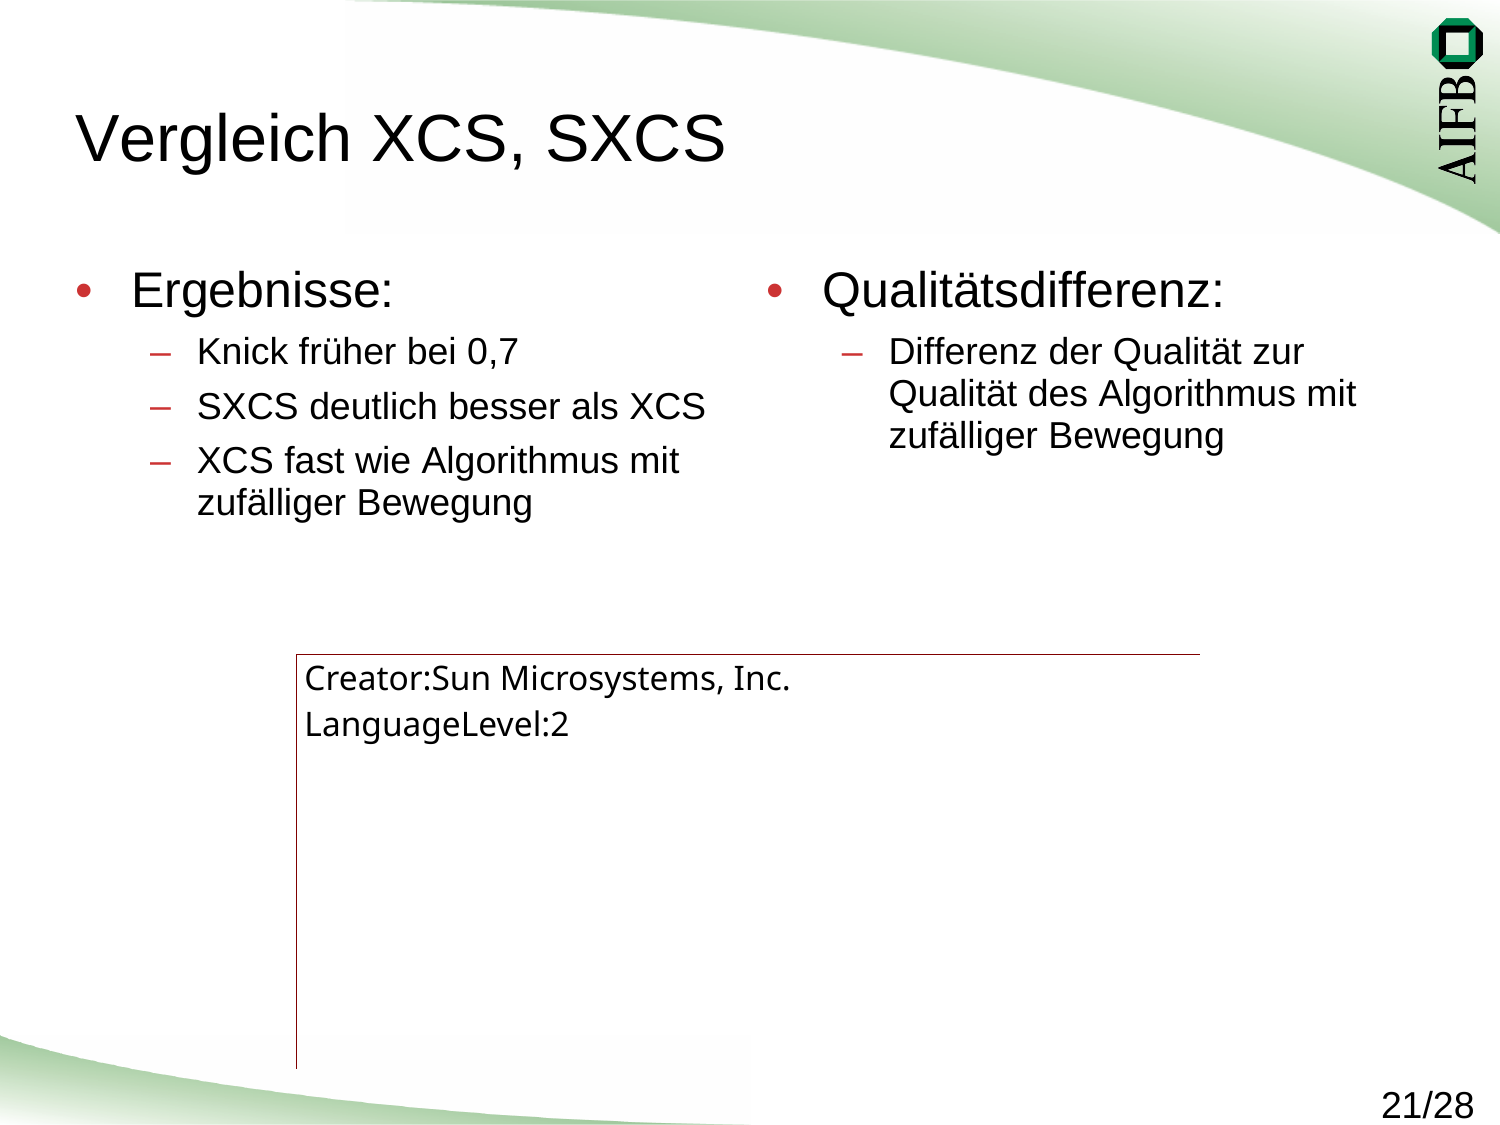

# Vergleich XCS, SXCS
Ergebnisse:
Knick früher bei 0,7
SXCS deutlich besser als XCS
XCS fast wie Algorithmus mit zufälliger Bewegung
Qualitätsdifferenz:
Differenz der Qualität zur Qualität des Algorithmus mit zufälliger Bewegung
21